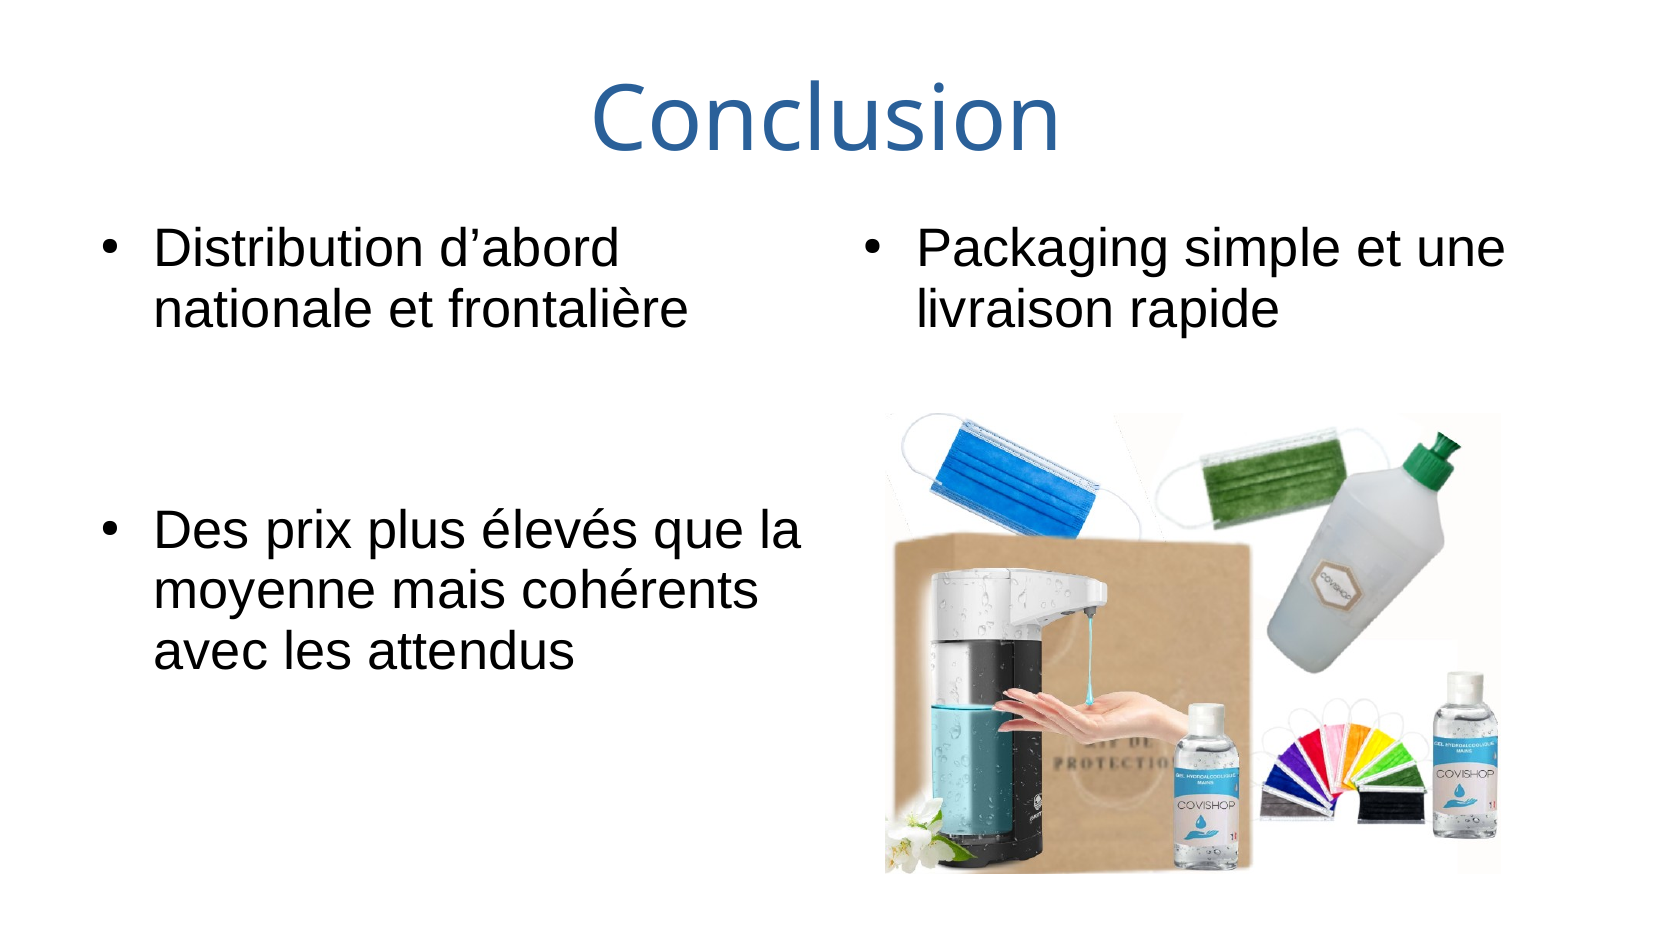

# Conclusion
Distribution d’abord nationale et frontalière
Packaging simple et une livraison rapide
Des prix plus élevés que la moyenne mais cohérents avec les attendus